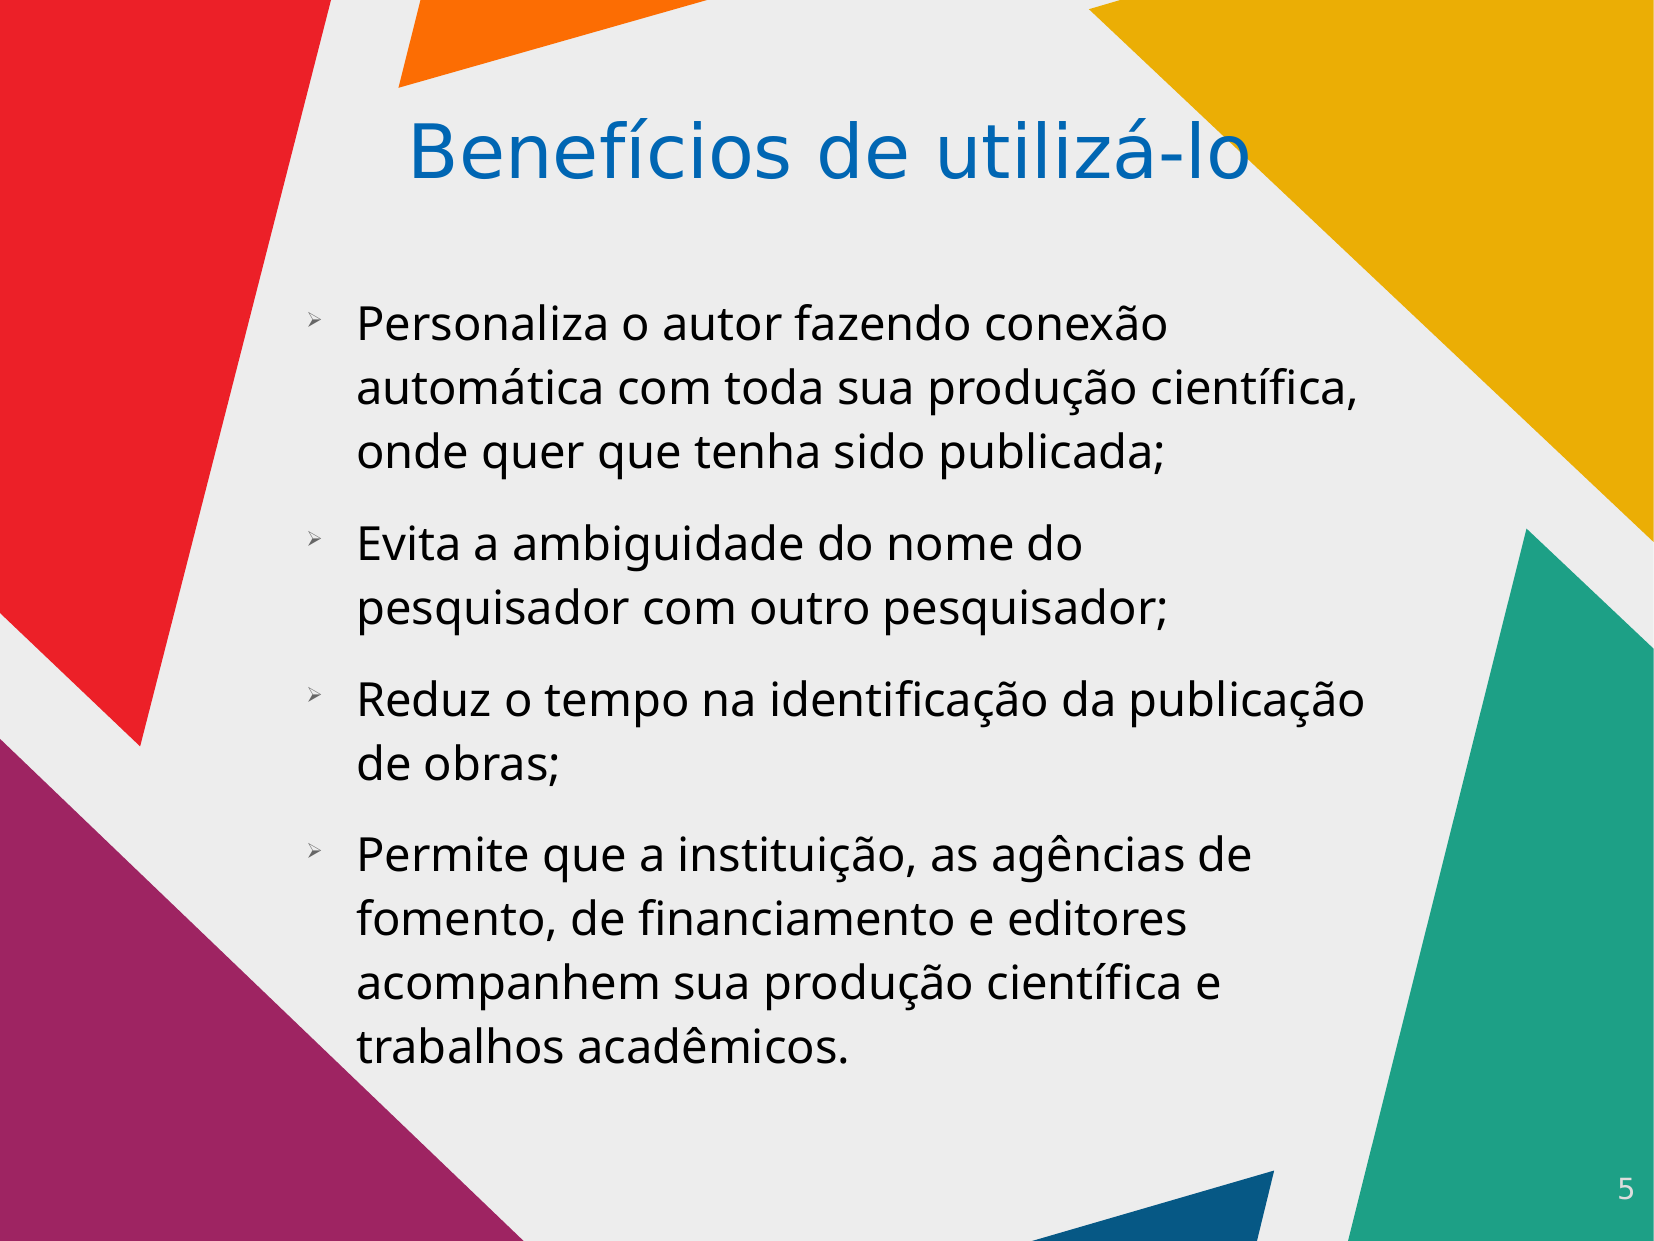

# Benefícios de utilizá-lo
Personaliza o autor fazendo conexão automática com toda sua produção científica, onde quer que tenha sido publicada;
Evita a ambiguidade do nome do pesquisador com outro pesquisador;
Reduz o tempo na identificação da publicação de obras;
Permite que a instituição, as agências de fomento, de financiamento e editores acompanhem sua produção científica e trabalhos acadêmicos.
5